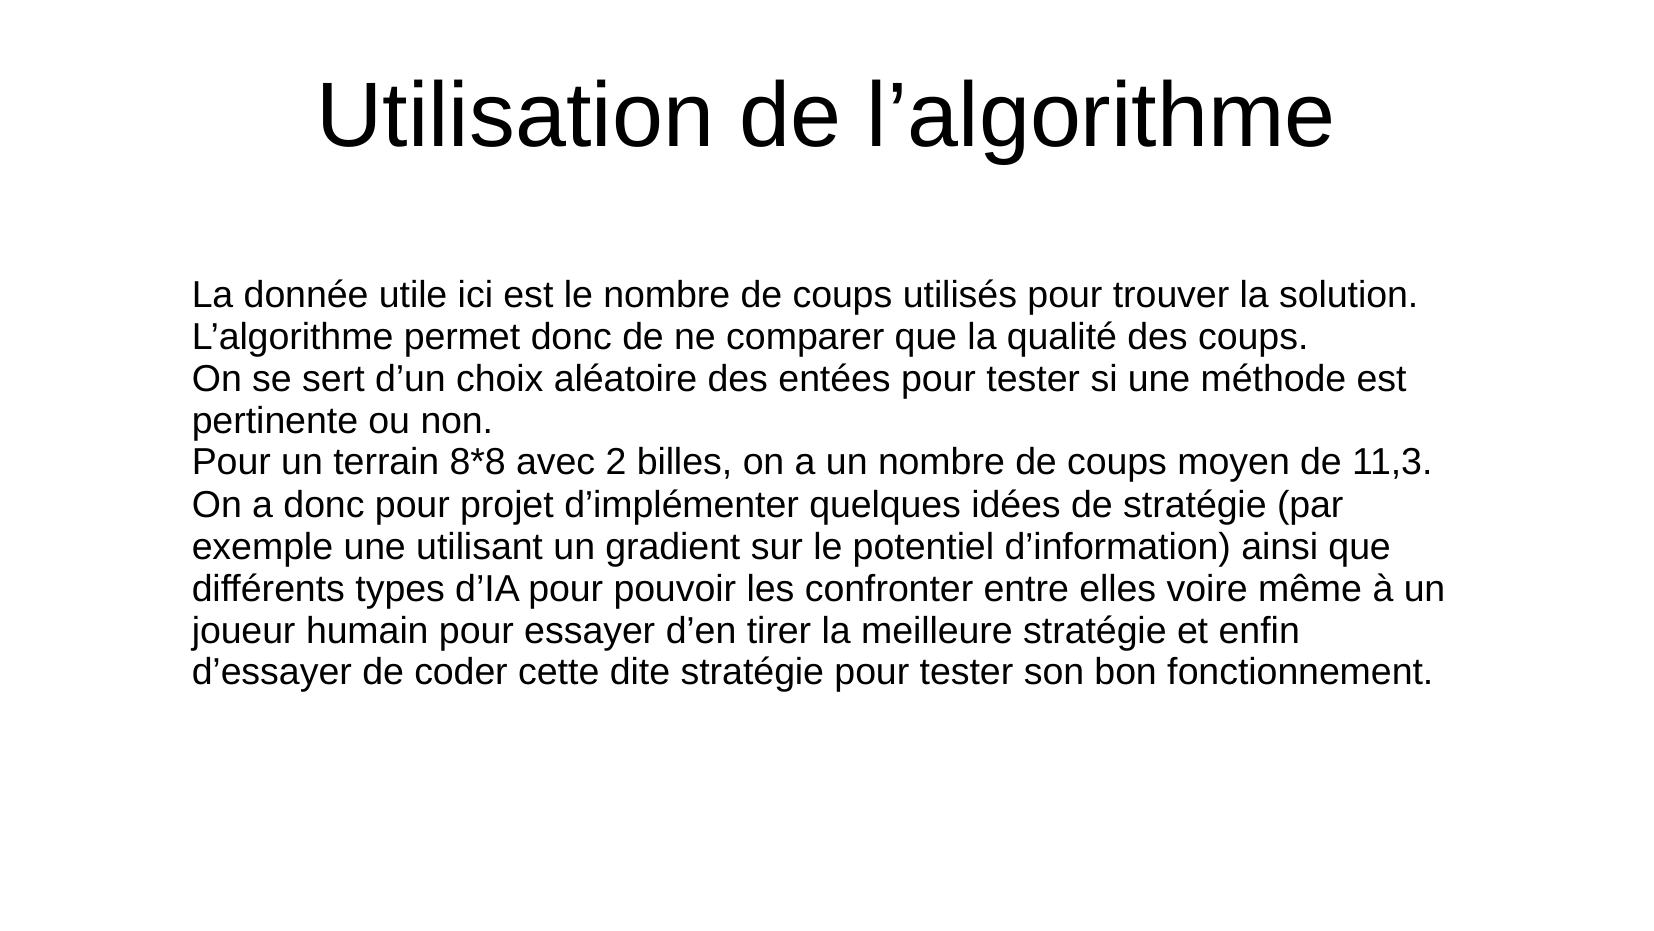

# Utilisation de l’algorithme
La donnée utile ici est le nombre de coups utilisés pour trouver la solution. L’algorithme permet donc de ne comparer que la qualité des coups.
On se sert d’un choix aléatoire des entées pour tester si une méthode est pertinente ou non.
Pour un terrain 8*8 avec 2 billes, on a un nombre de coups moyen de 11,3.
On a donc pour projet d’implémenter quelques idées de stratégie (par exemple une utilisant un gradient sur le potentiel d’information) ainsi que différents types d’IA pour pouvoir les confronter entre elles voire même à un joueur humain pour essayer d’en tirer la meilleure stratégie et enfin d’essayer de coder cette dite stratégie pour tester son bon fonctionnement.